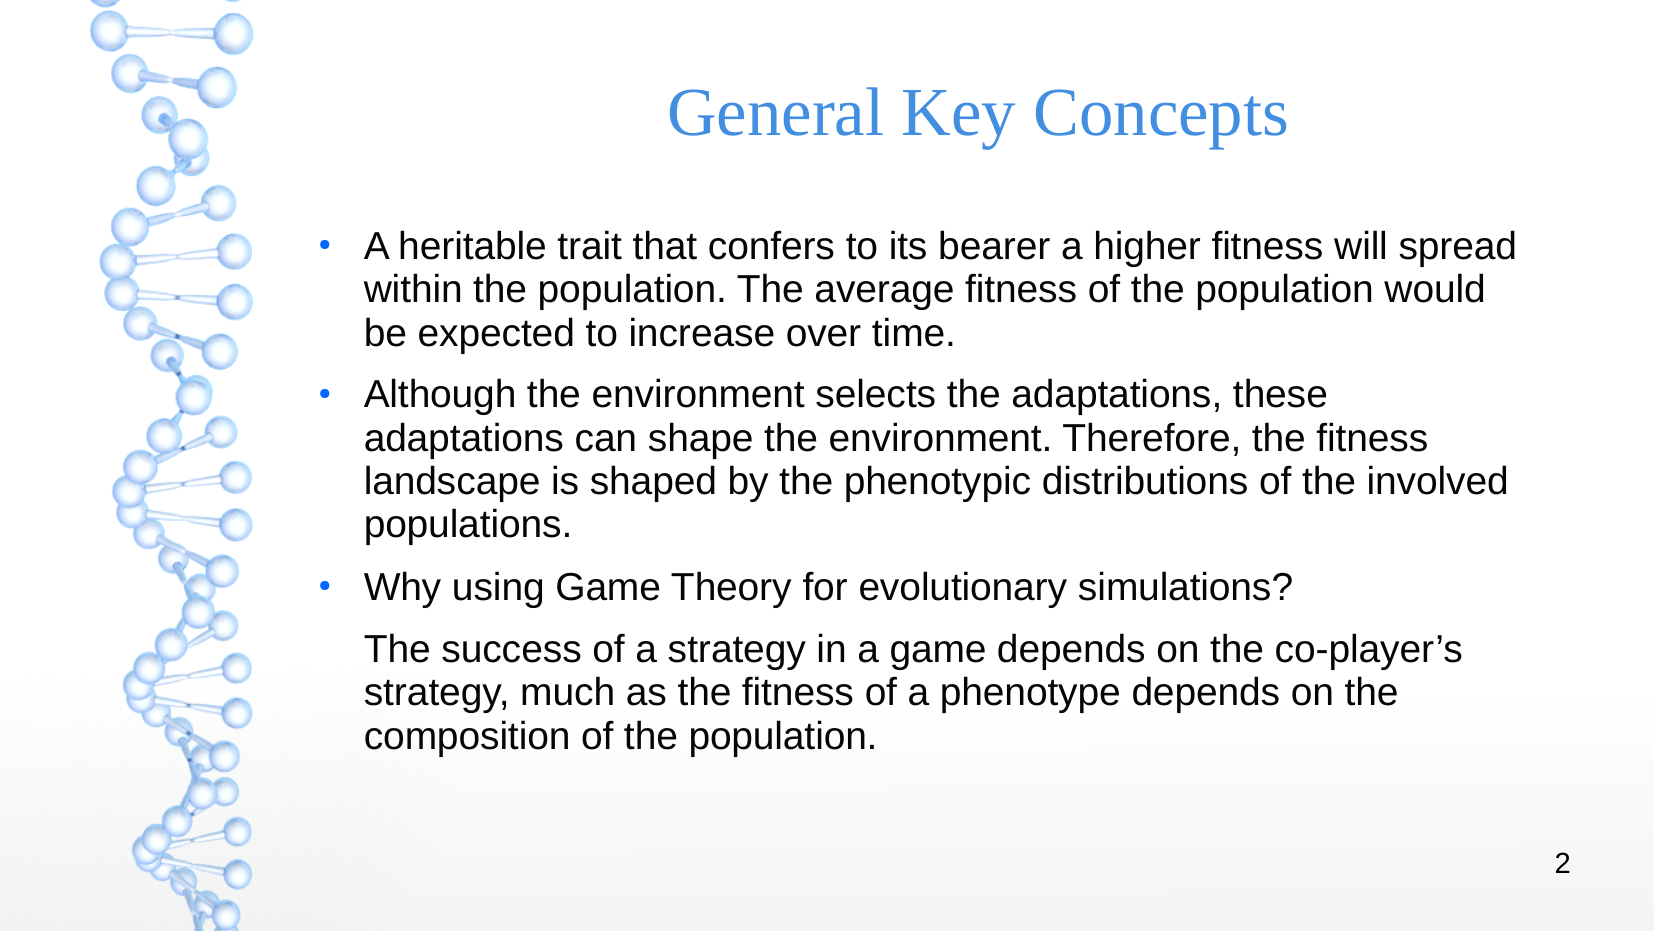

# General Key Concepts
A heritable trait that confers to its bearer a higher fitness will spread within the population. The average fitness of the population would be expected to increase over time.
Although the environment selects the adaptations, these adaptations can shape the environment. Therefore, the fitness landscape is shaped by the phenotypic distributions of the involved populations.
Why using Game Theory for evolutionary simulations?
The success of a strategy in a game depends on the co-player’s strategy, much as the fitness of a phenotype depends on the composition of the population.
2